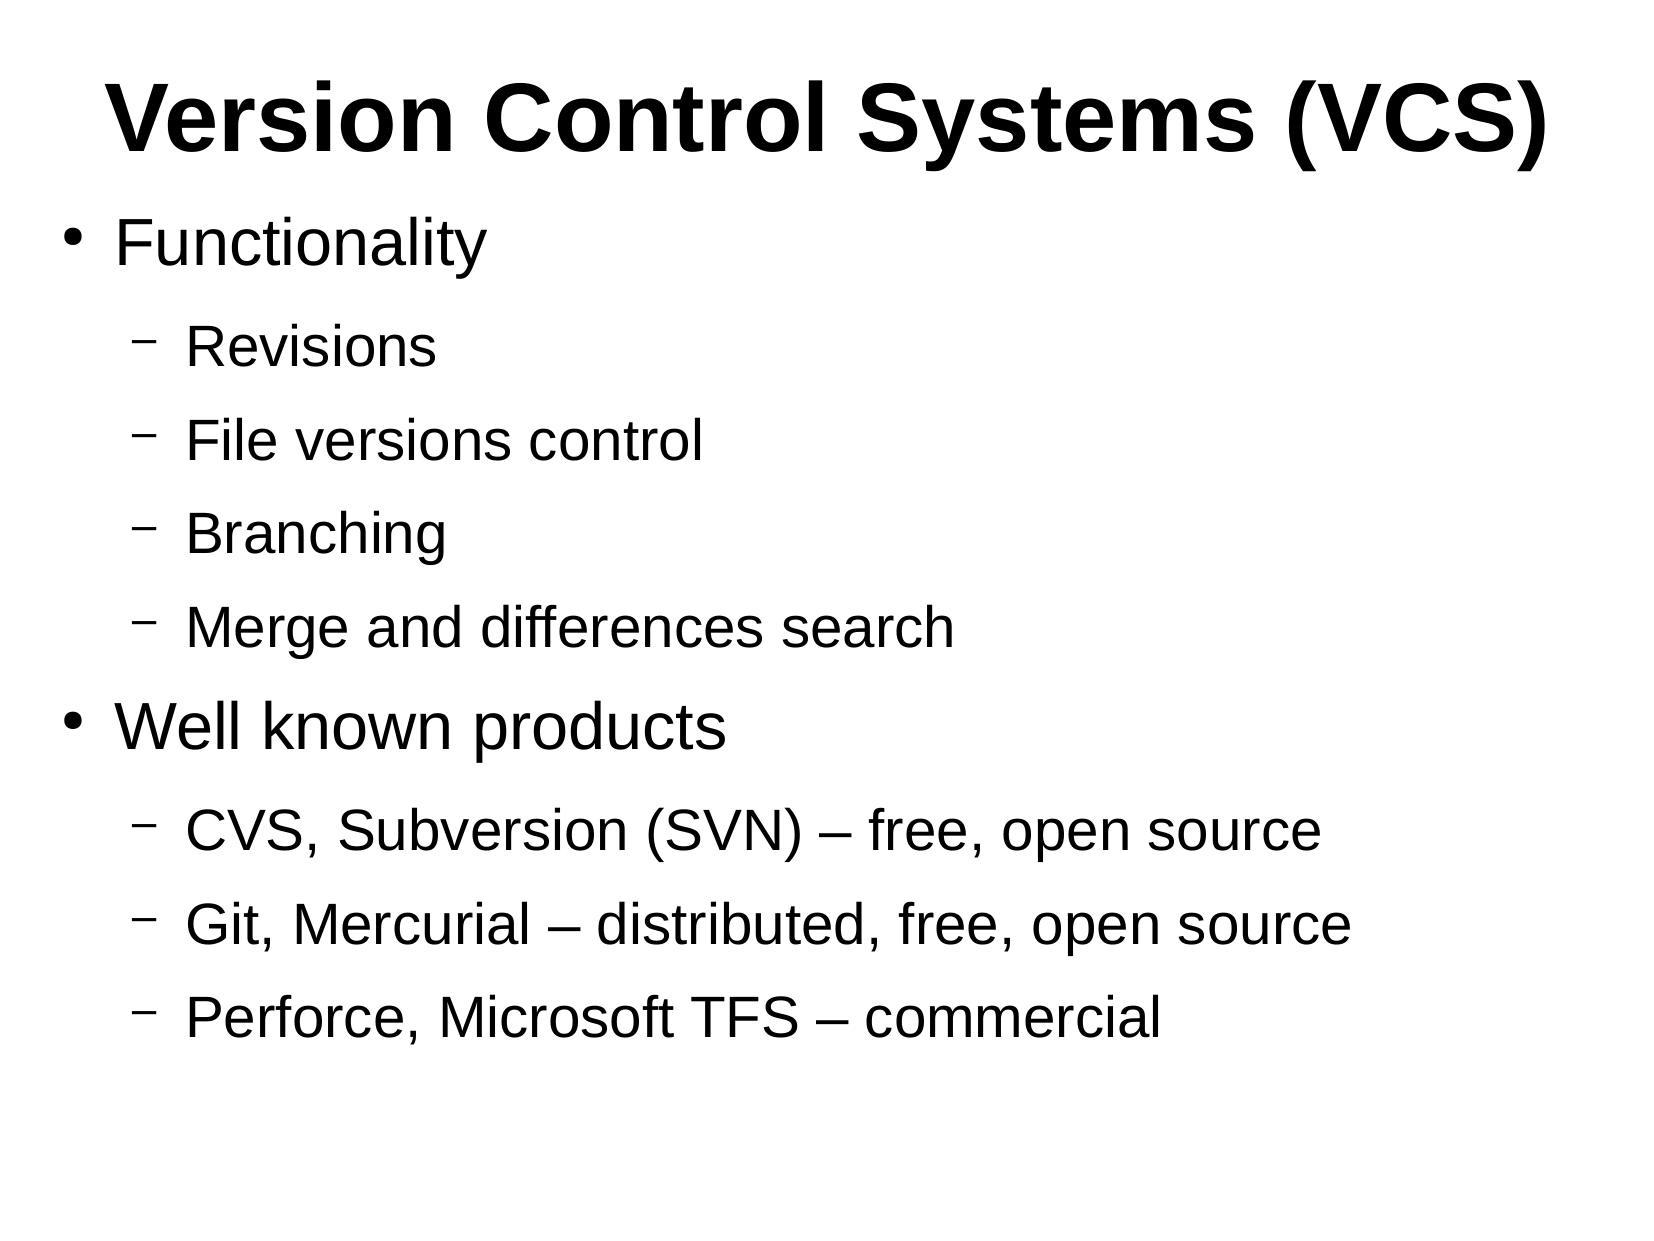

Version Control Systems (VCS)
# Functionality
Revisions
File versions control
Branching
Merge and differences search
Well known products
CVS, Subversion (SVN) – free, open source
Git, Mercurial – distributed, free, open source
Perforce, Microsoft TFS – commercial